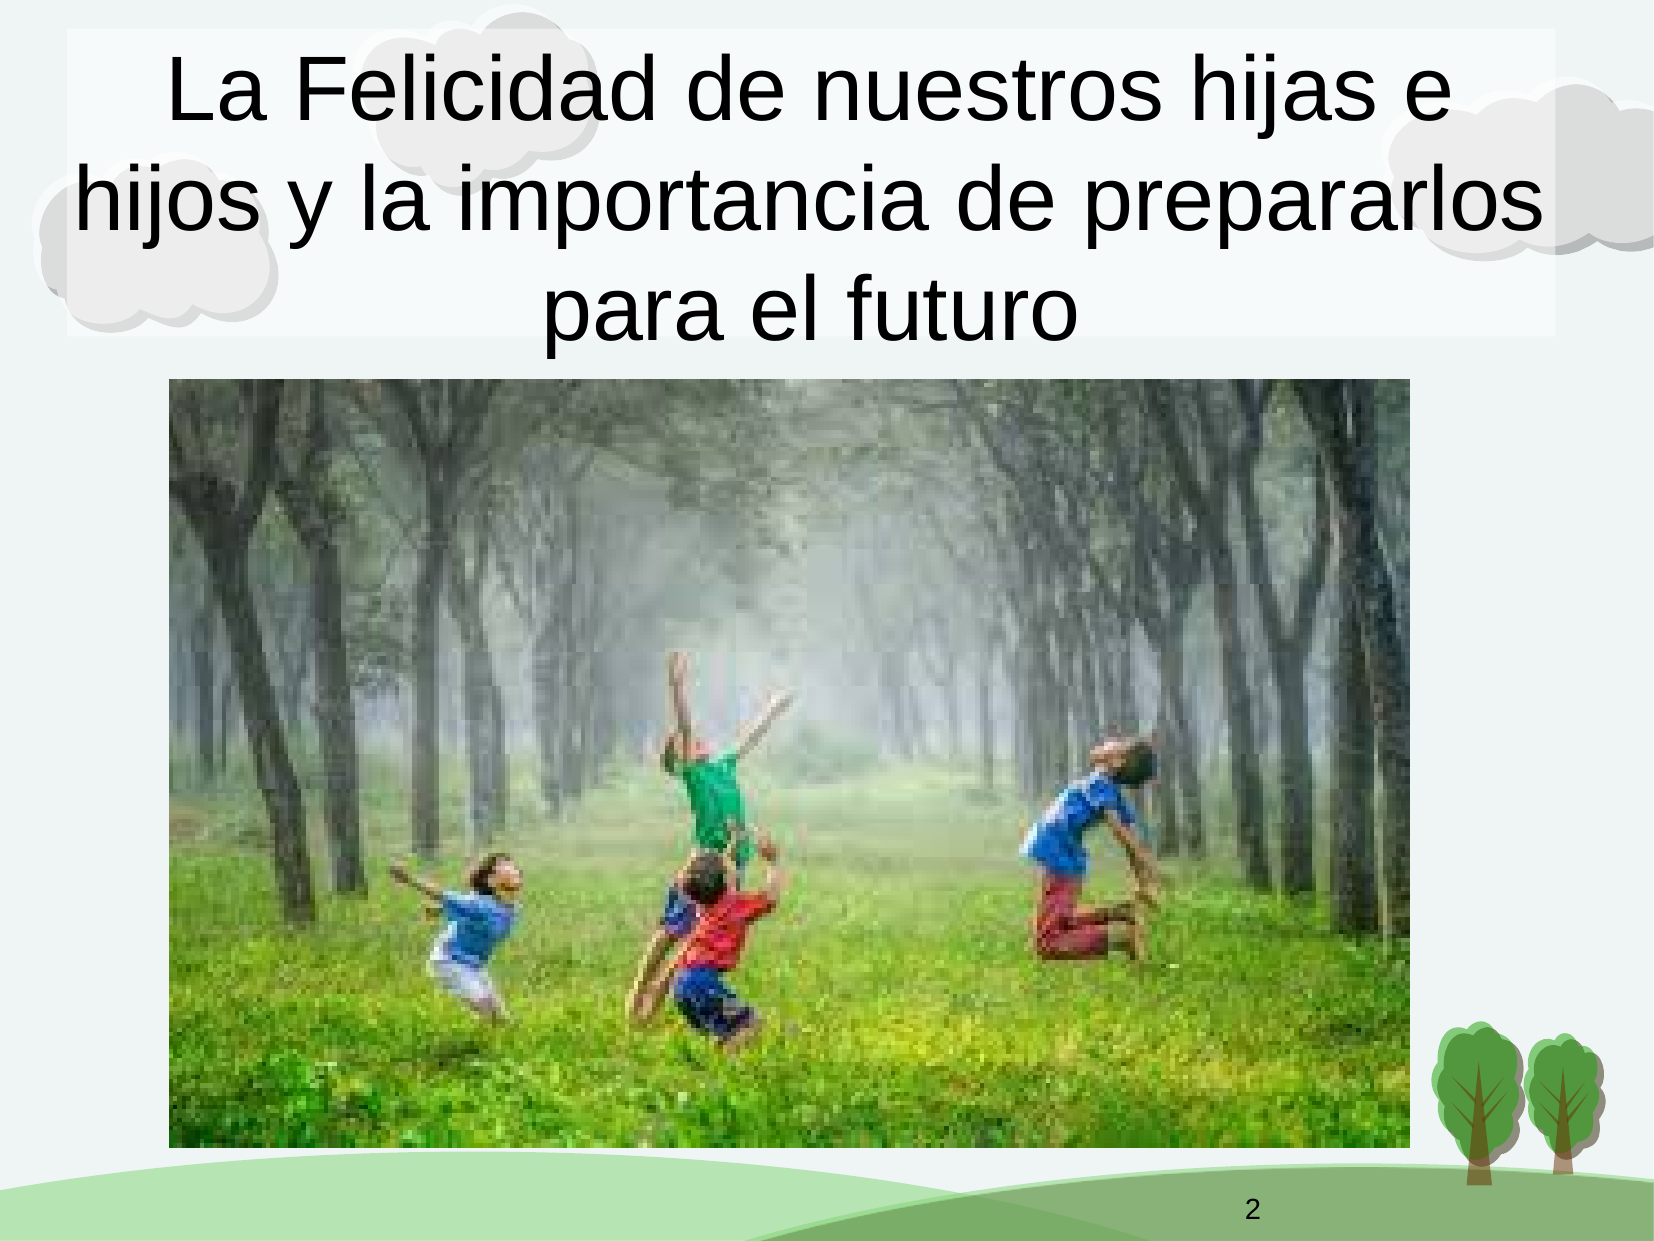

# La Felicidad de nuestros hijas e hijos y la importancia de prepararlos para el futuro